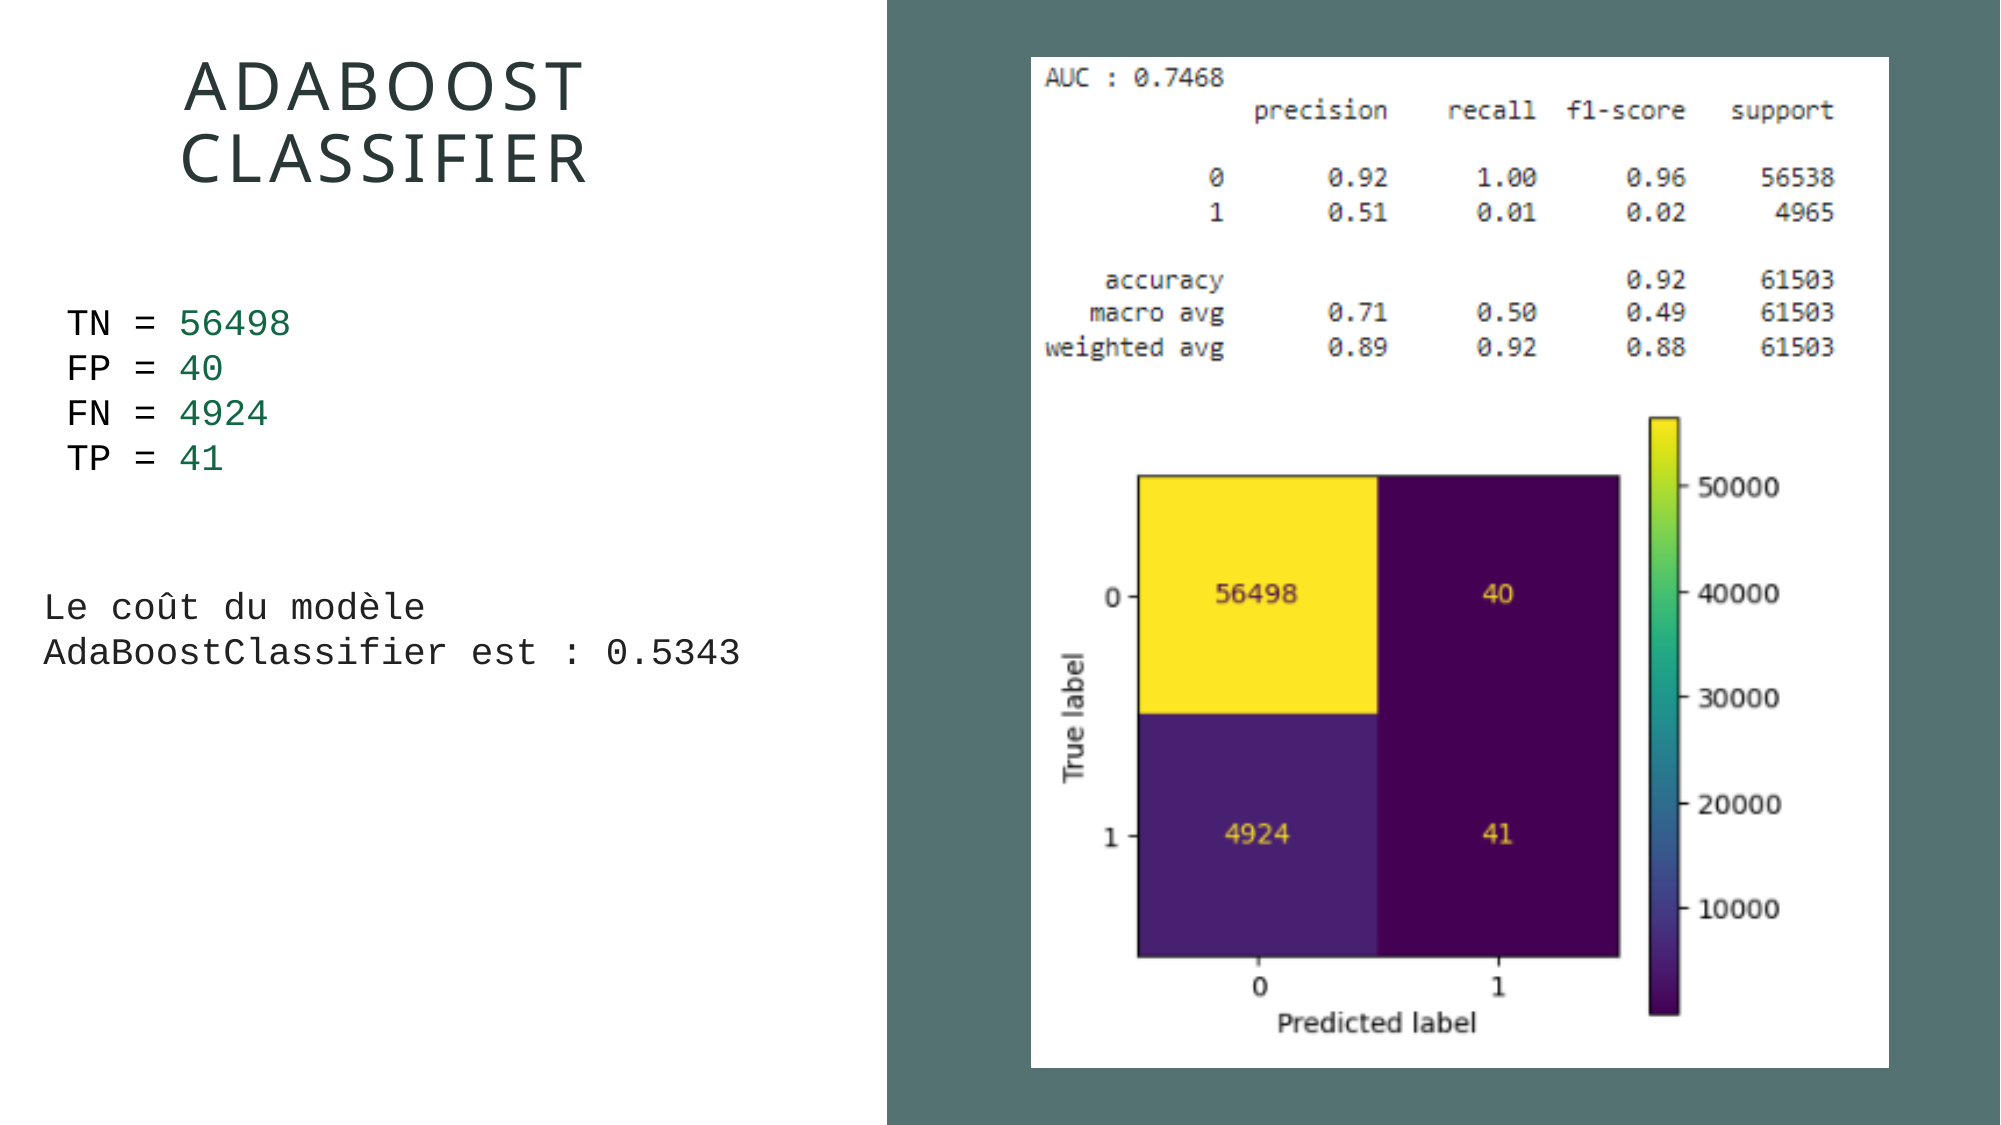

# AdaBoost Classifier
TN = 56498
FP = 40
FN = 4924
TP = 41
Le coût du modèle AdaBoostClassifier est : 0.5343